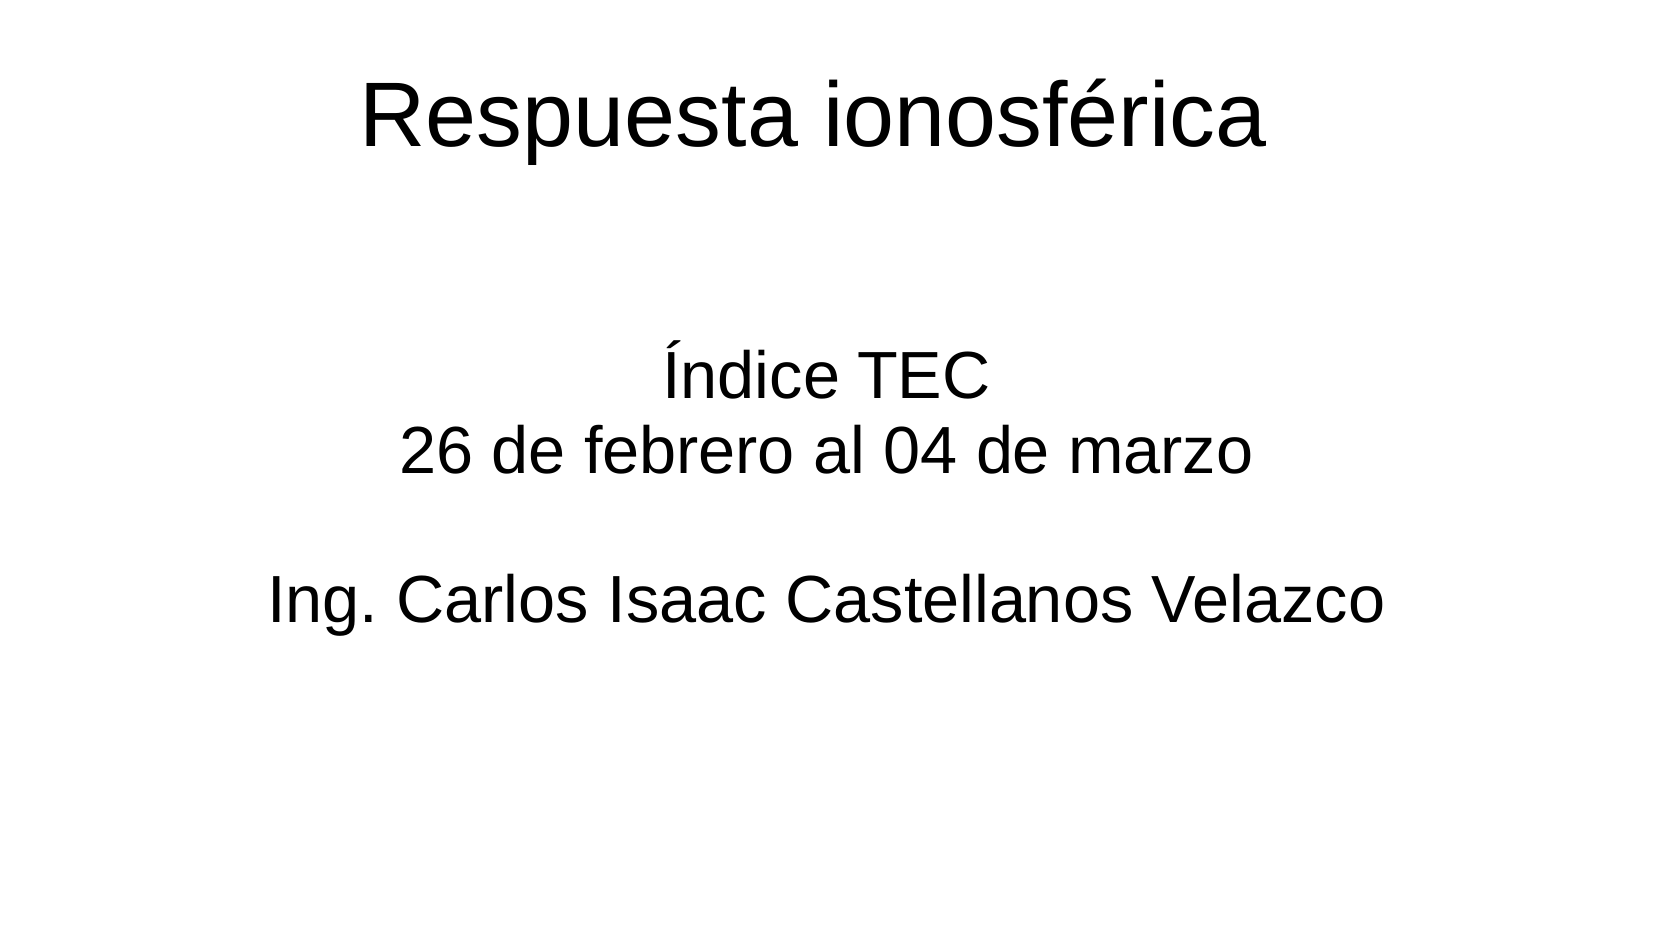

# Respuesta ionosférica
Índice TEC
26 de febrero al 04 de marzo
Ing. Carlos Isaac Castellanos Velazco